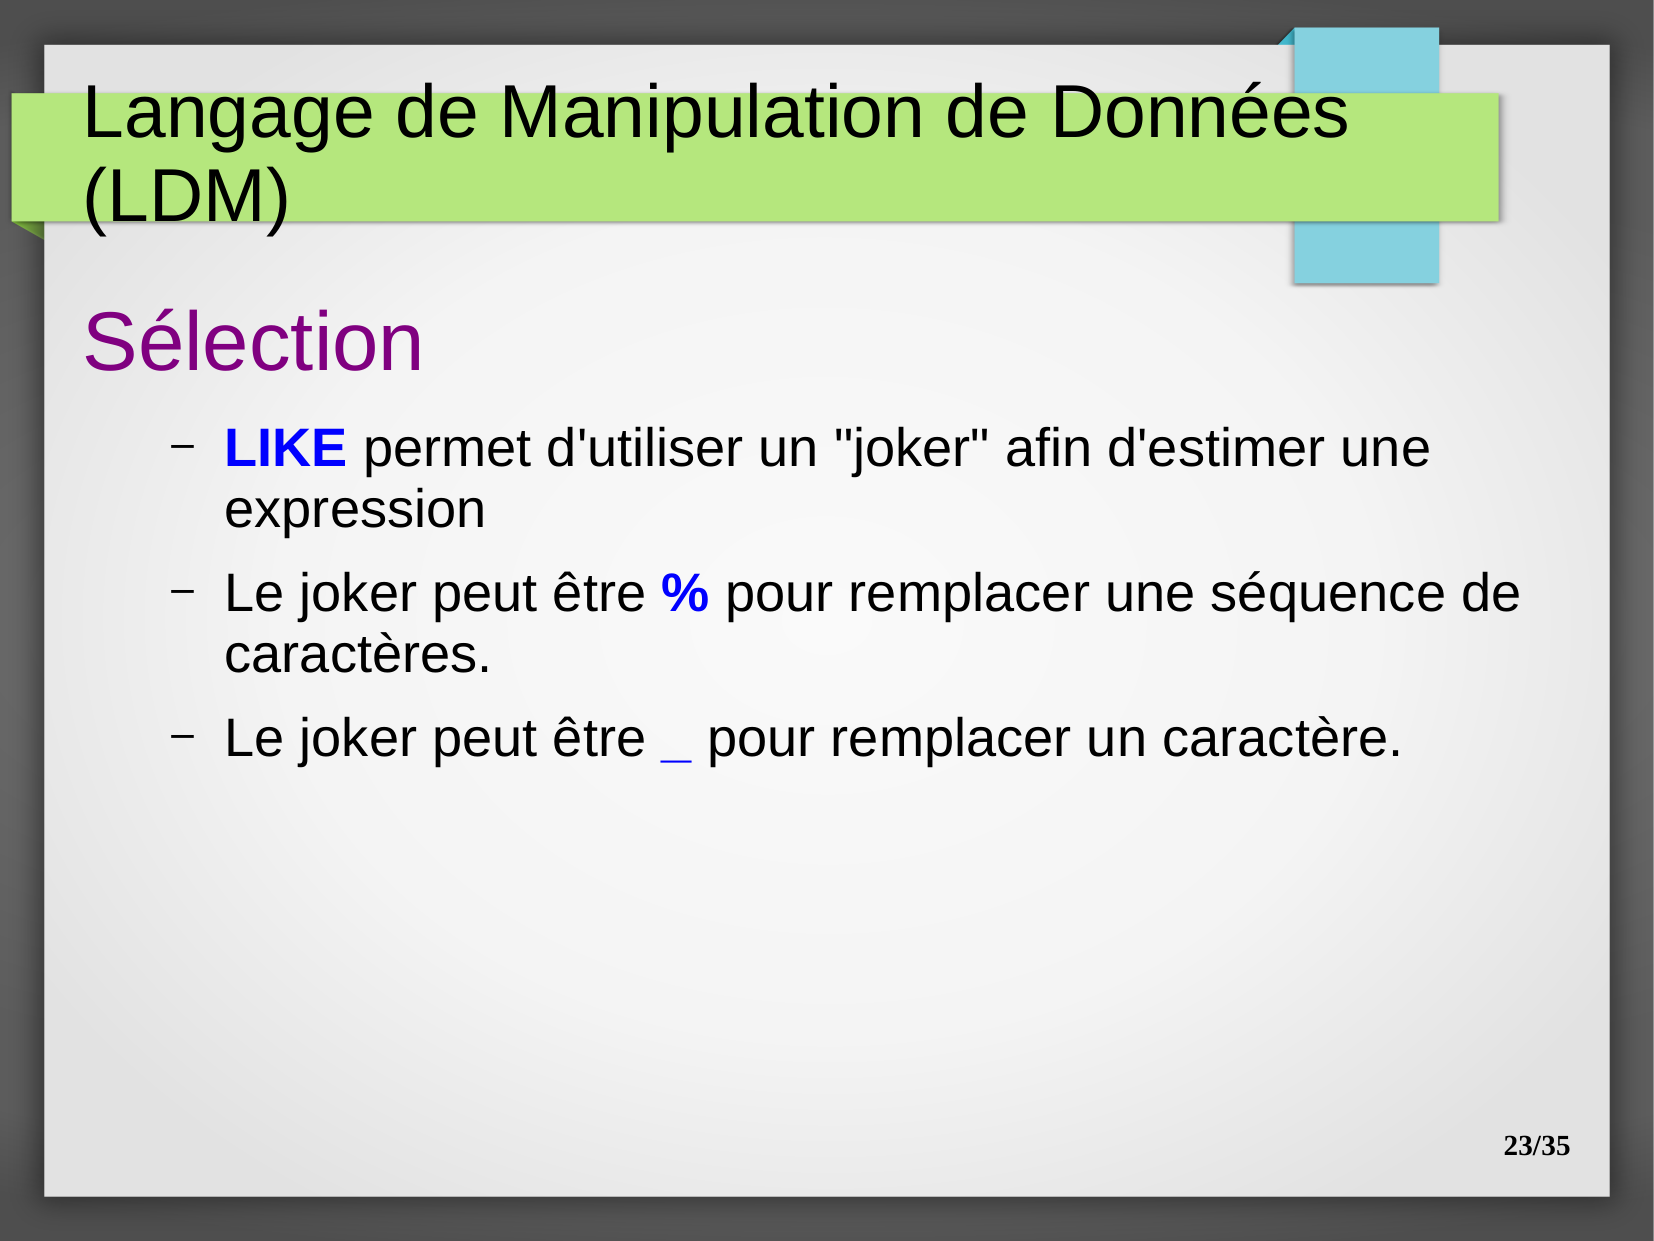

# Langage de Manipulation de Données (LDM)
Sélection
LIKE permet d'utiliser un "joker" afin d'estimer une expression
Le joker peut être % pour remplacer une séquence de caractères.
Le joker peut être _ pour remplacer un caractère.
23